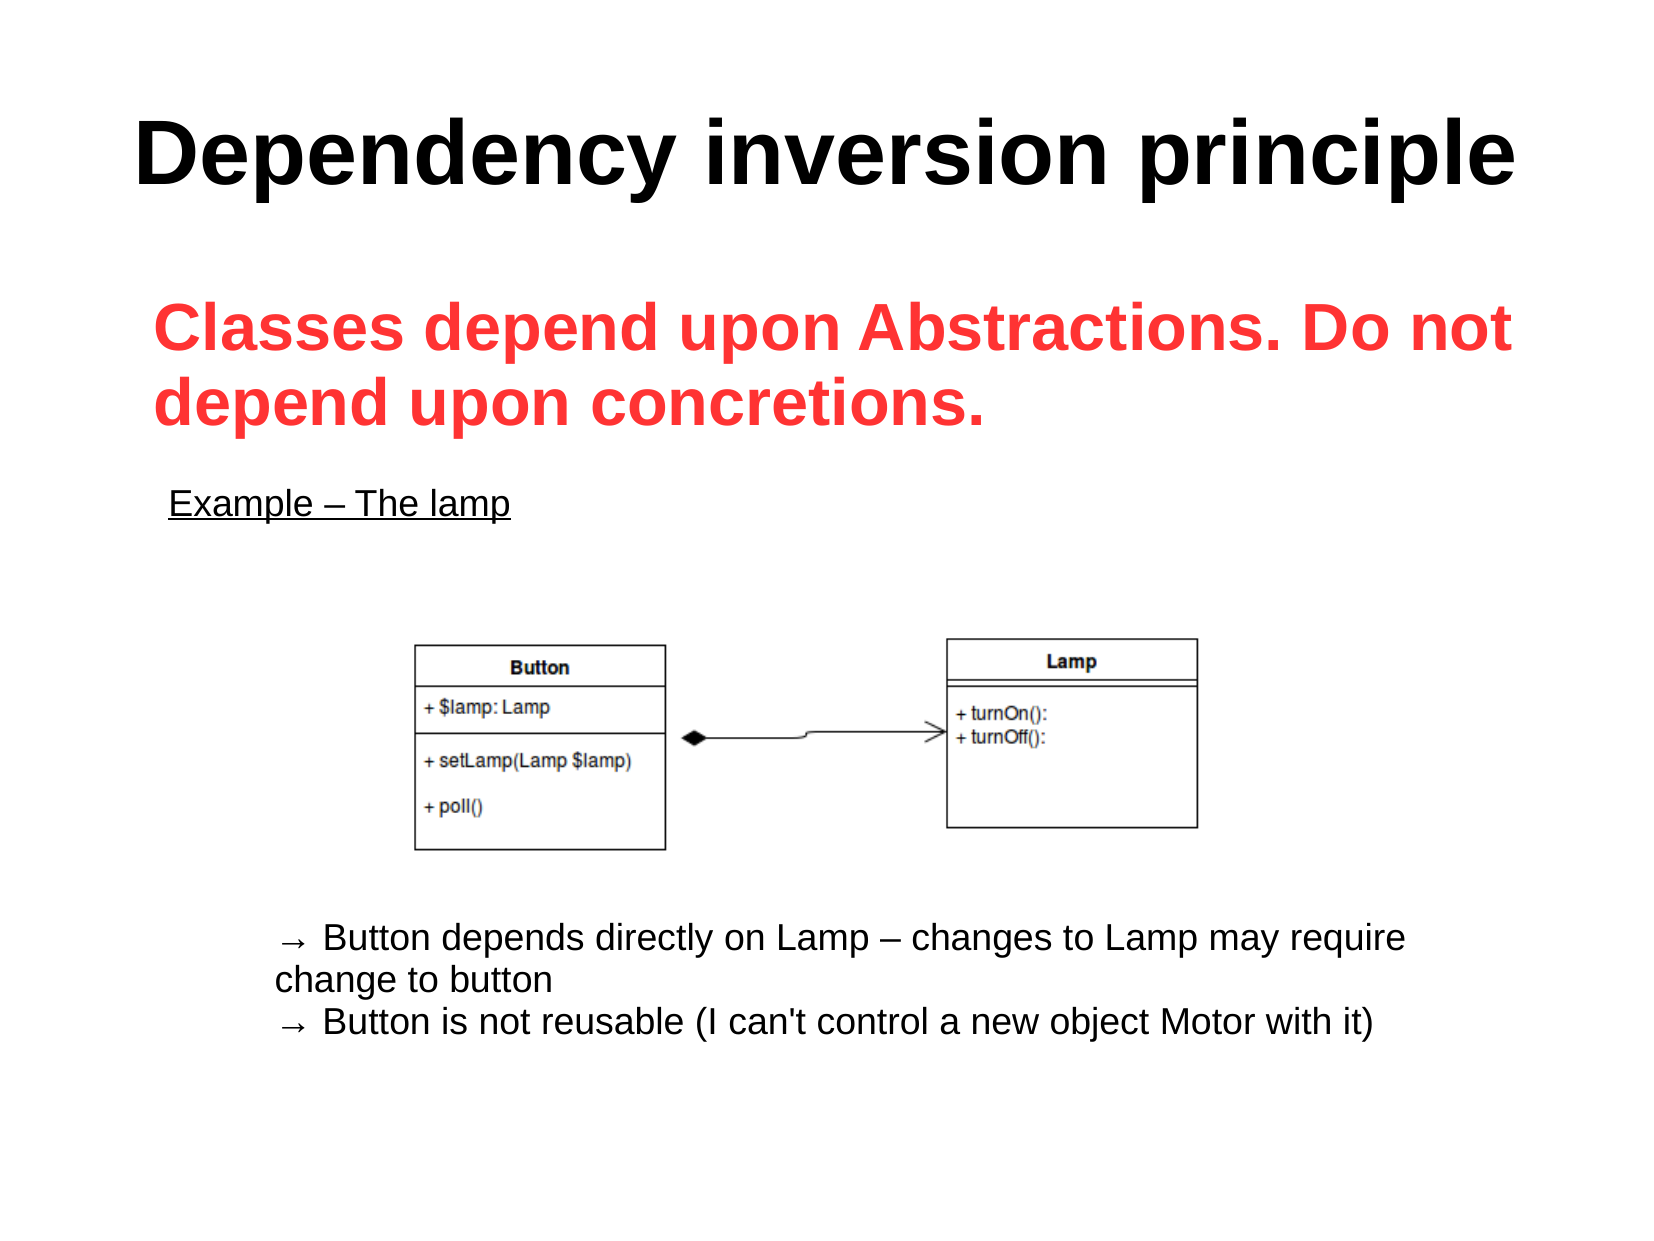

# Dependency inversion principle
Classes depend upon Abstractions. Do not depend upon concretions.
Example – The lamp
→ Button depends directly on Lamp – changes to Lamp may require change to button
→ Button is not reusable (I can't control a new object Motor with it)